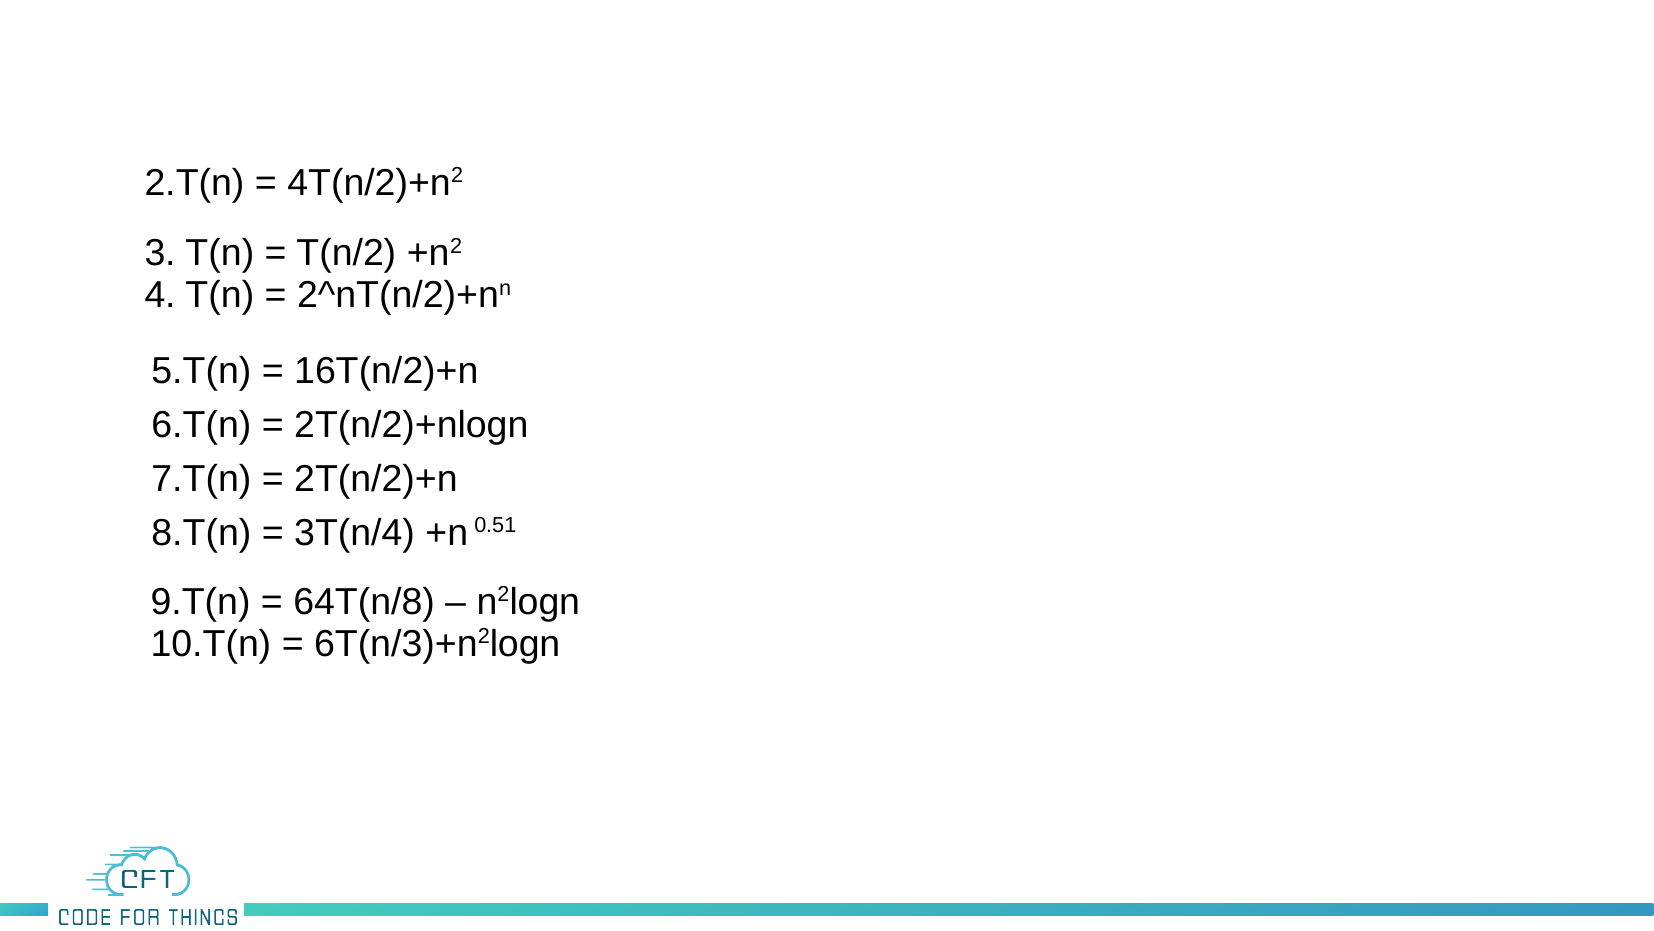

2.T(n) = 4T(n/2)+n2
3. T(n) = T(n/2) +n2
4. T(n) = 2^nT(n/2)+nn
5.T(n) = 16T(n/2)+n
6.T(n) = 2T(n/2)+nlogn
7.T(n) = 2T(n/2)+n
8.T(n) = 3T(n/4) +n 0.51
9.T(n) = 64T(n/8) – n2logn
10.T(n) = 6T(n/3)+n2logn